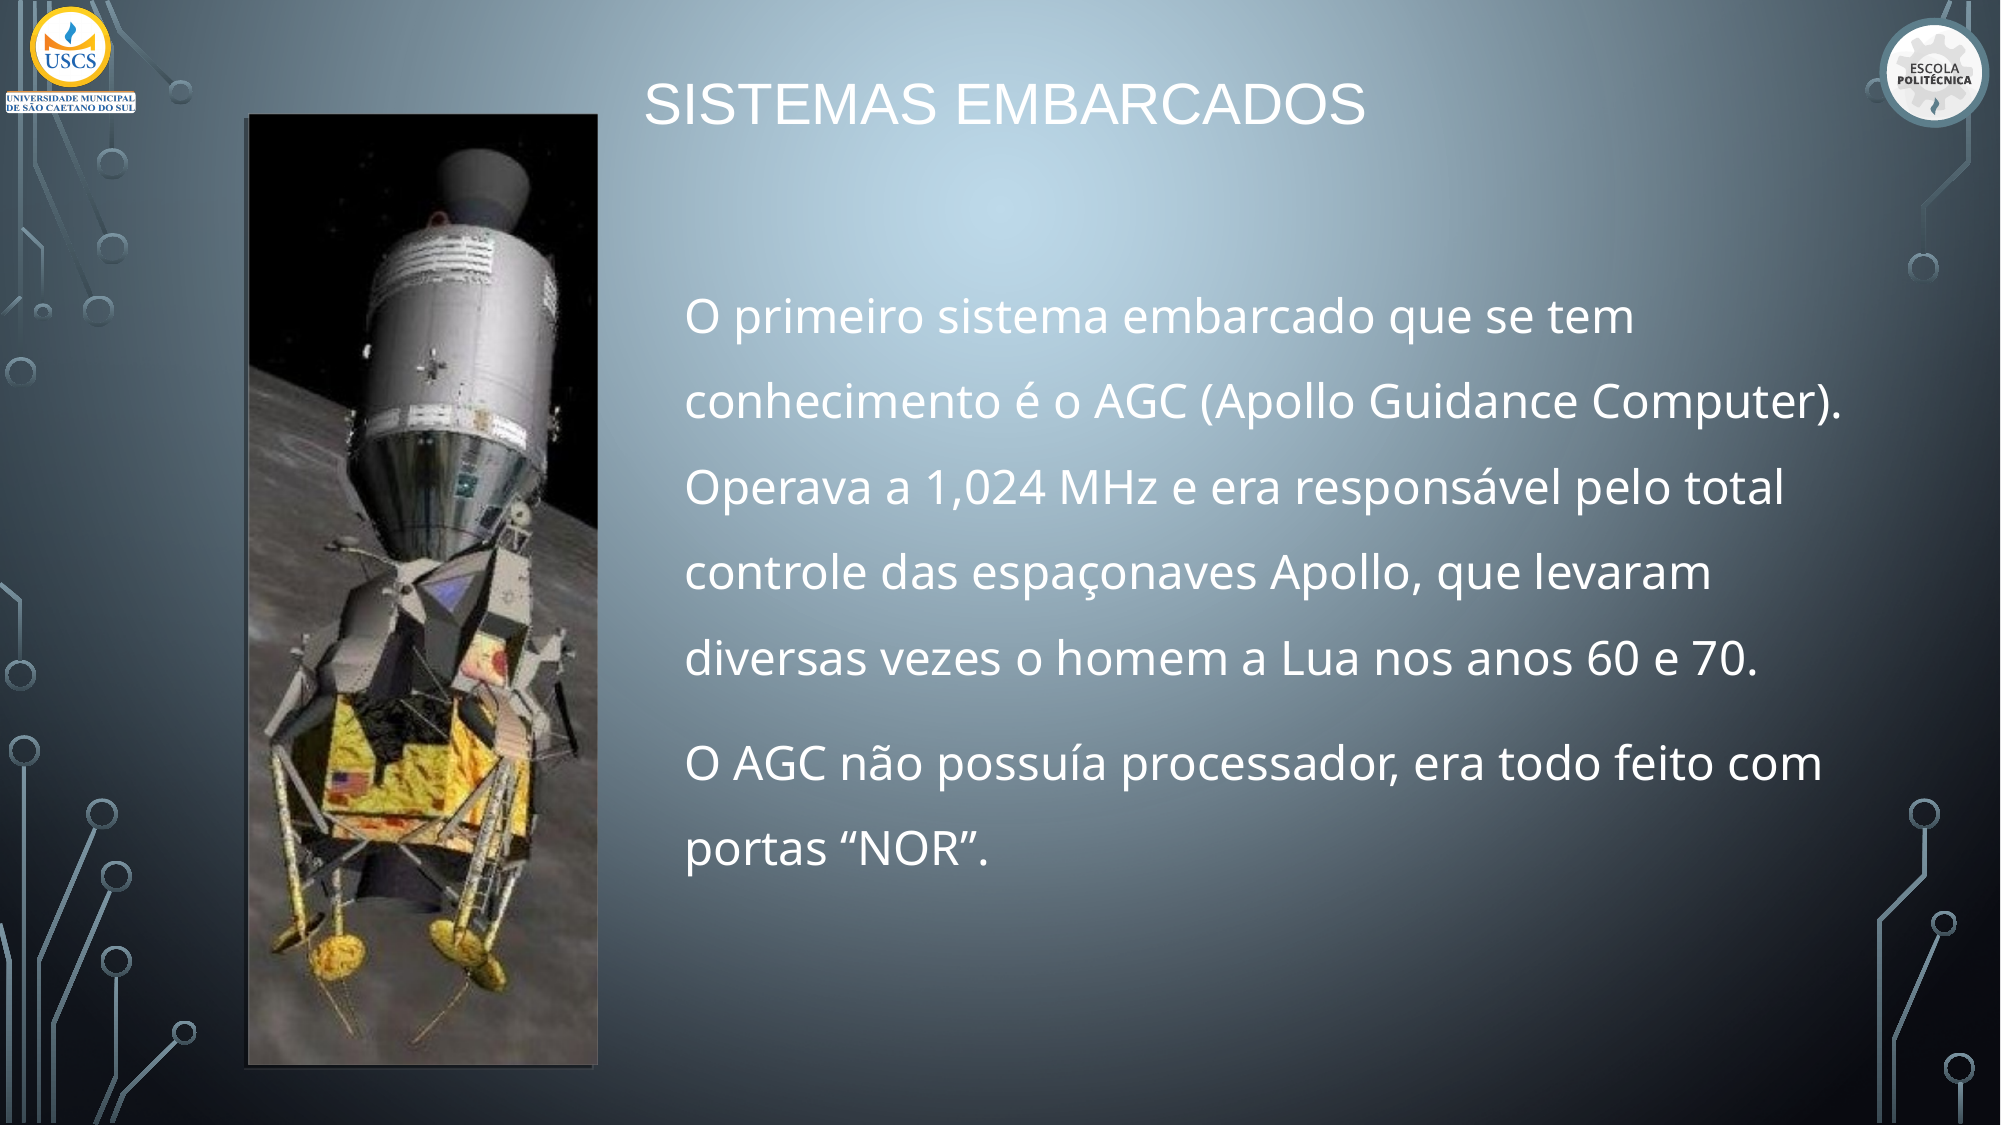

# SISTEMAS EMBARCADOS
O primeiro sistema embarcado que se tem conhecimento é o AGC (Apollo Guidance Computer). Operava a 1,024 MHz e era responsável pelo total controle das espaçonaves Apollo, que levaram diversas vezes o homem a Lua nos anos 60 e 70.
O AGC não possuía processador, era todo feito com portas “NOR”.